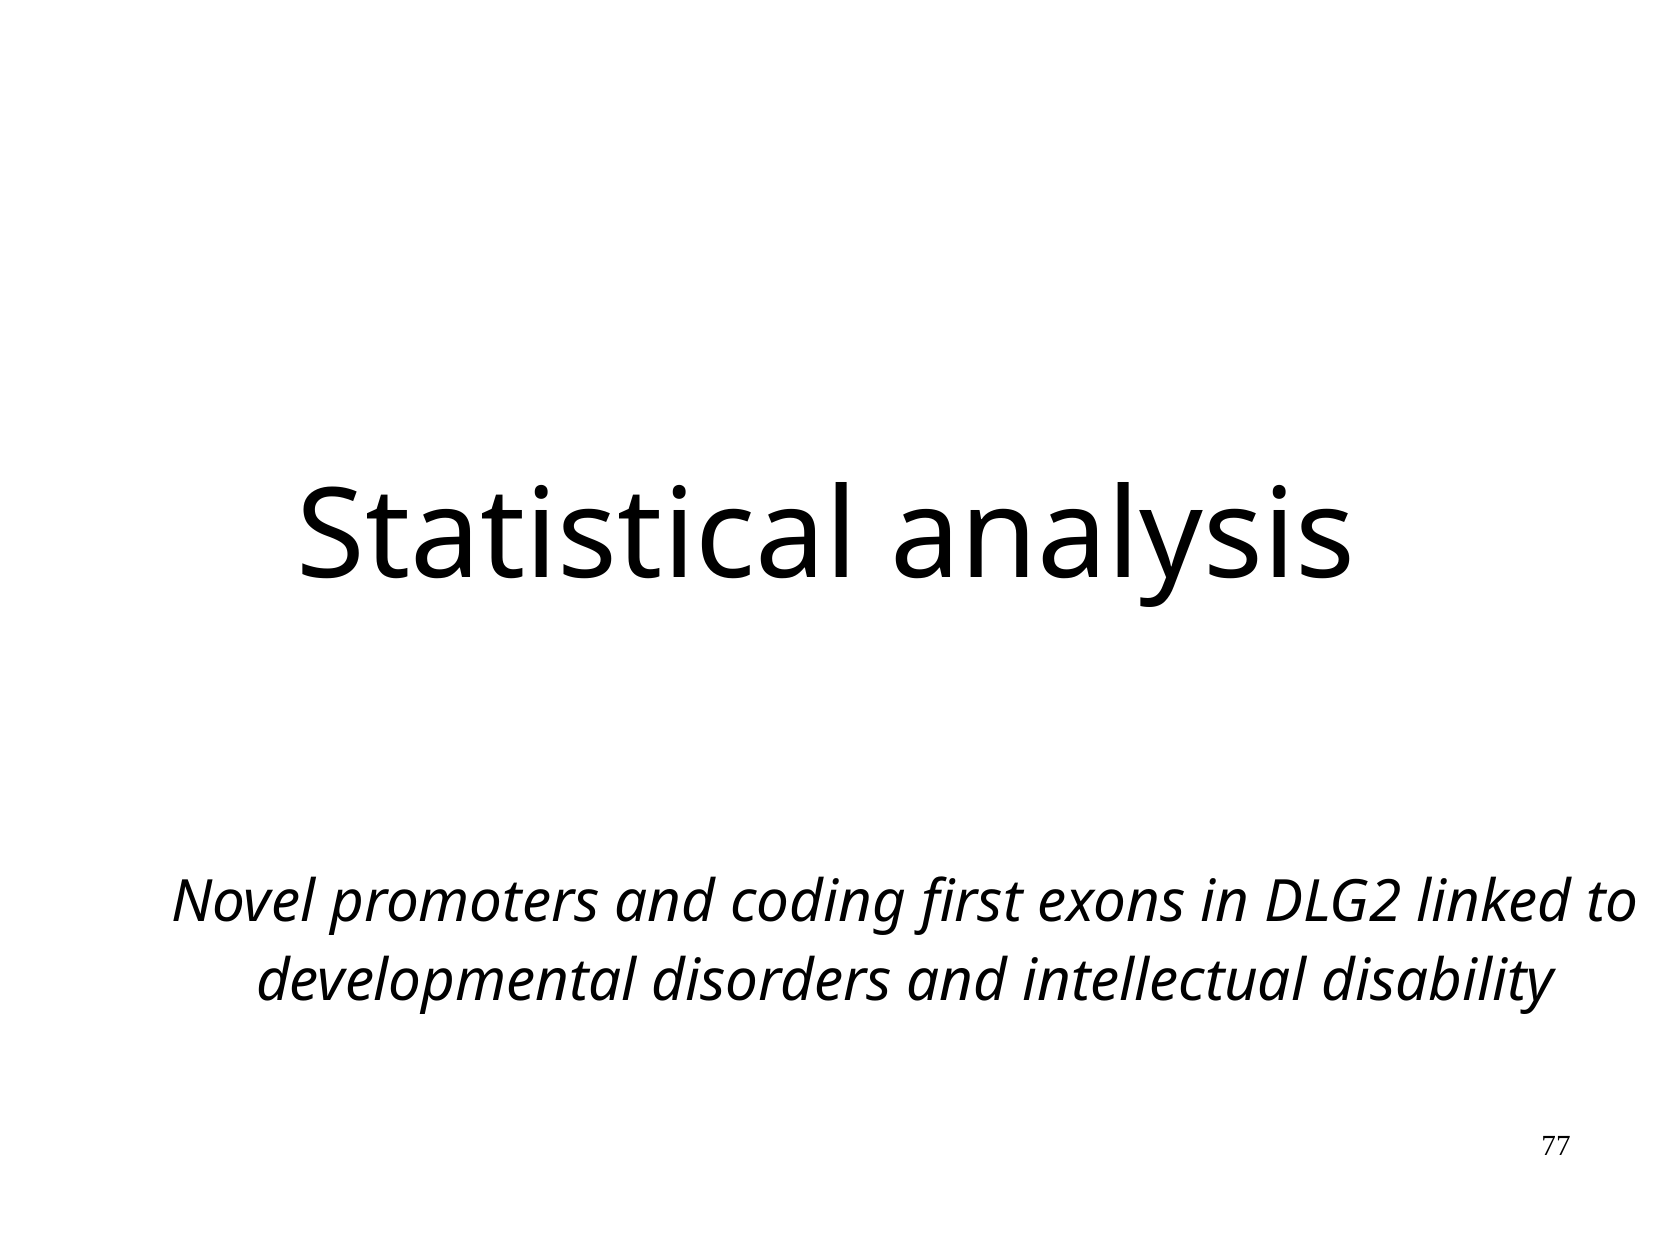

Statistical analysis
Novel promoters and coding first exons in DLG2 linked to
developmental disorders and intellectual disability
77